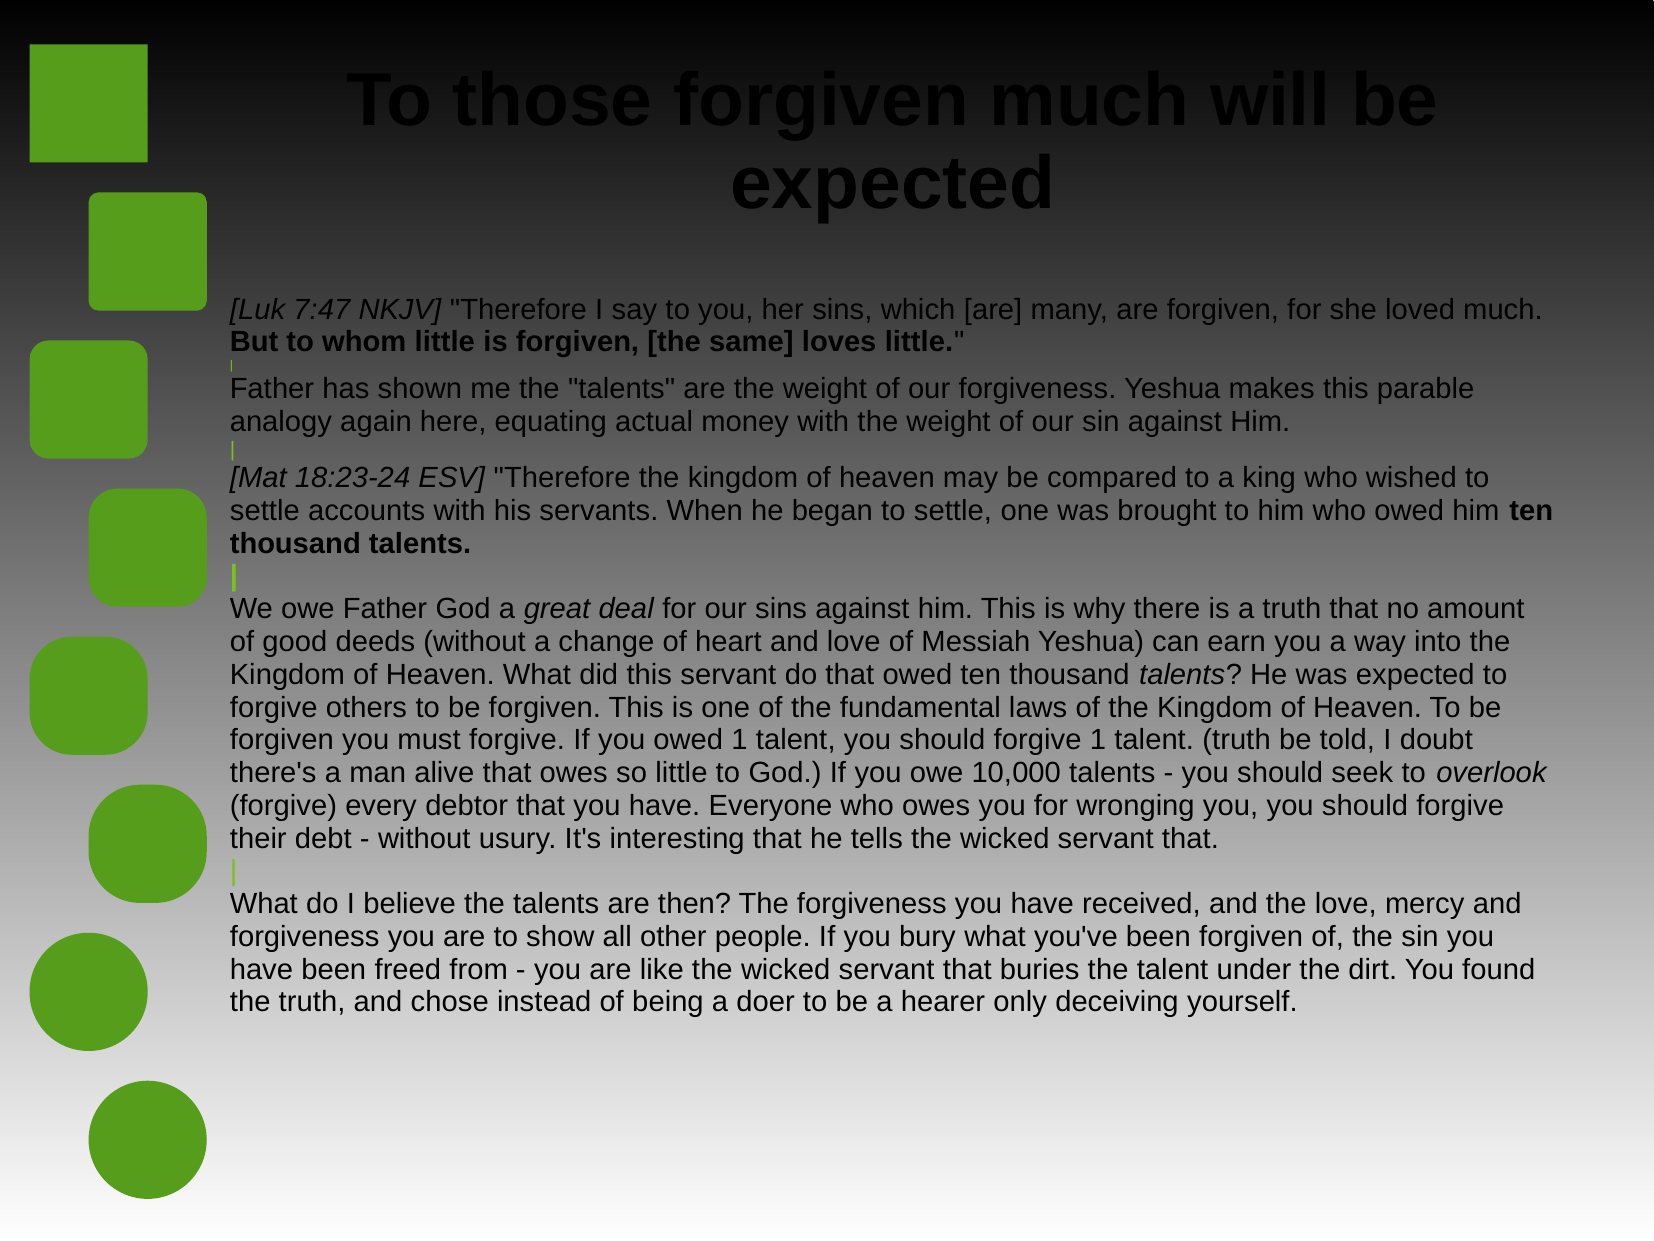

To those forgiven much will be expected
[Luk 7:47 NKJV] "Therefore I say to you, her sins, which [are] many, are forgiven, for she loved much. But to whom little is forgiven, [the same] loves little."
|
Father has shown me the "talents" are the weight of our forgiveness. Yeshua makes this parable analogy again here, equating actual money with the weight of our sin against Him.
|
[Mat 18:23-24 ESV] "Therefore the kingdom of heaven may be compared to a king who wished to settle accounts with his servants. When he began to settle, one was brought to him who owed him ten thousand talents.
|
We owe Father God a great deal for our sins against him. This is why there is a truth that no amount of good deeds (without a change of heart and love of Messiah Yeshua) can earn you a way into the Kingdom of Heaven. What did this servant do that owed ten thousand talents? He was expected to forgive others to be forgiven. This is one of the fundamental laws of the Kingdom of Heaven. To be forgiven you must forgive. If you owed 1 talent, you should forgive 1 talent. (truth be told, I doubt there's a man alive that owes so little to God.) If you owe 10,000 talents - you should seek to overlook (forgive) every debtor that you have. Everyone who owes you for wronging you, you should forgive their debt - without usury. It's interesting that he tells the wicked servant that.
|
What do I believe the talents are then? The forgiveness you have received, and the love, mercy and forgiveness you are to show all other people. If you bury what you've been forgiven of, the sin you have been freed from - you are like the wicked servant that buries the talent under the dirt. You found the truth, and chose instead of being a doer to be a hearer only deceiving yourself.